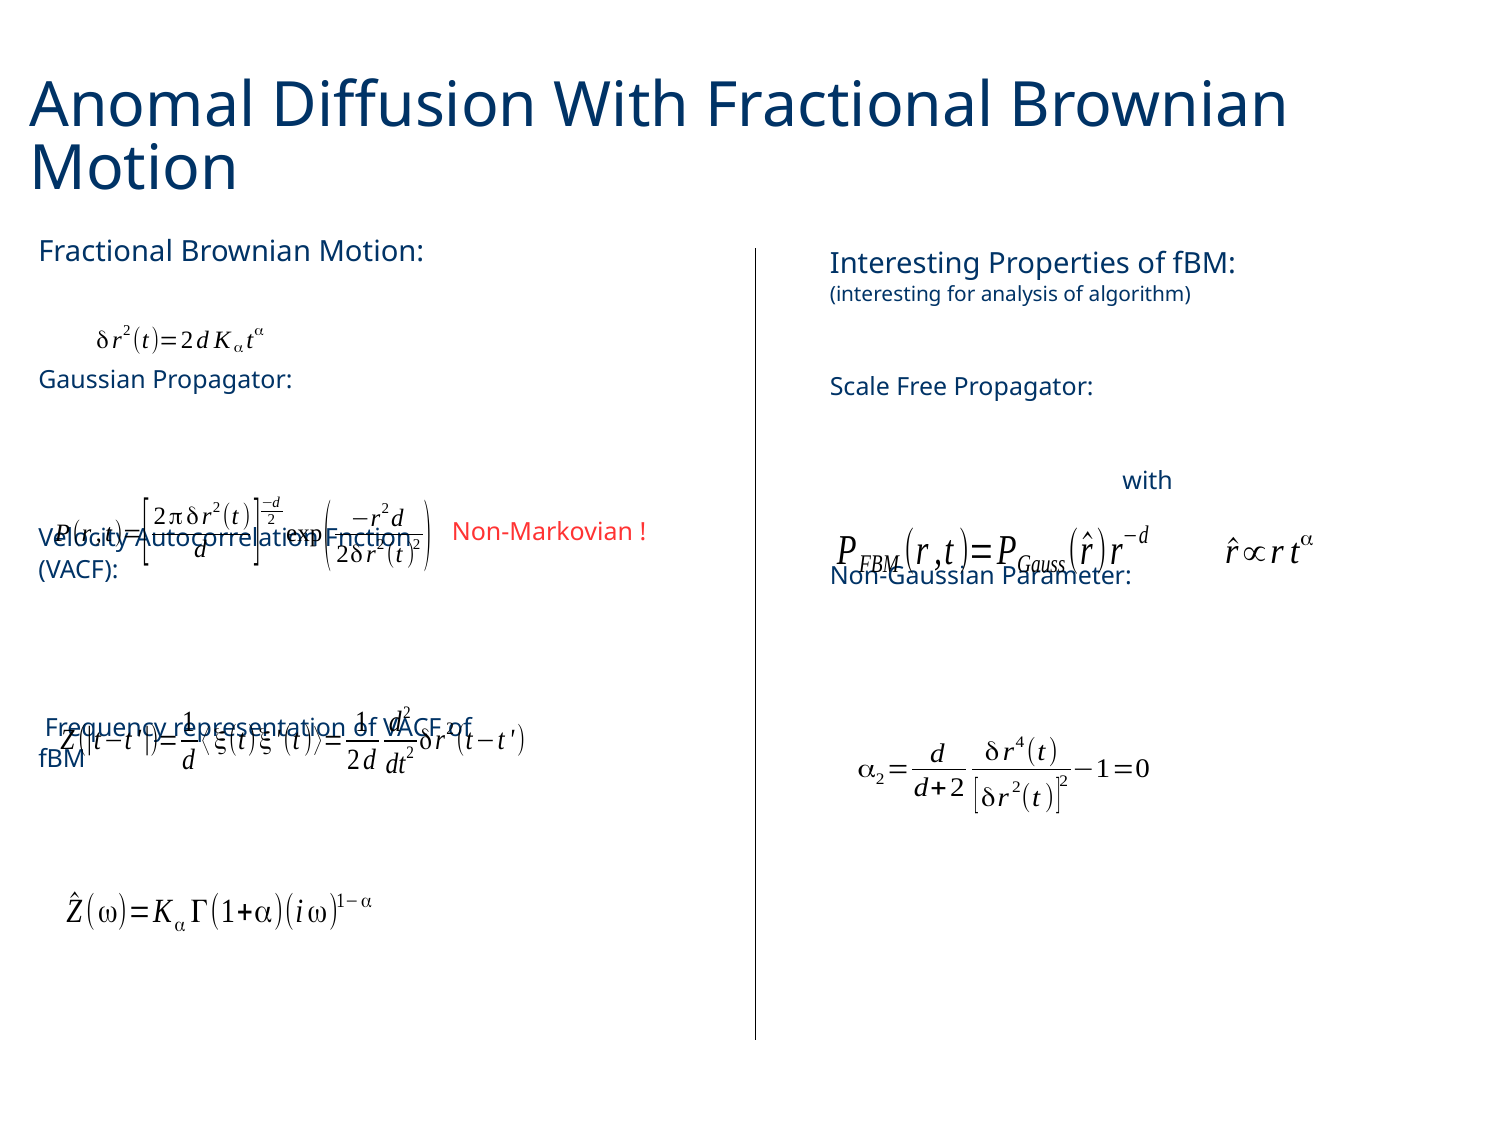

# Anomal Diffusion With Fractional Brownian Motion
Fractional Brownian Motion:
Gaussian Propagator:
Velocity Autocorrelation Fnction (VACF):
 Frequency representation of VACF of fBM
Interesting Properties of fBM:
(interesting for analysis of algorithm)
Scale Free Propagator:
 with
Non-Gaussian Parameter:
Non-Markovian !